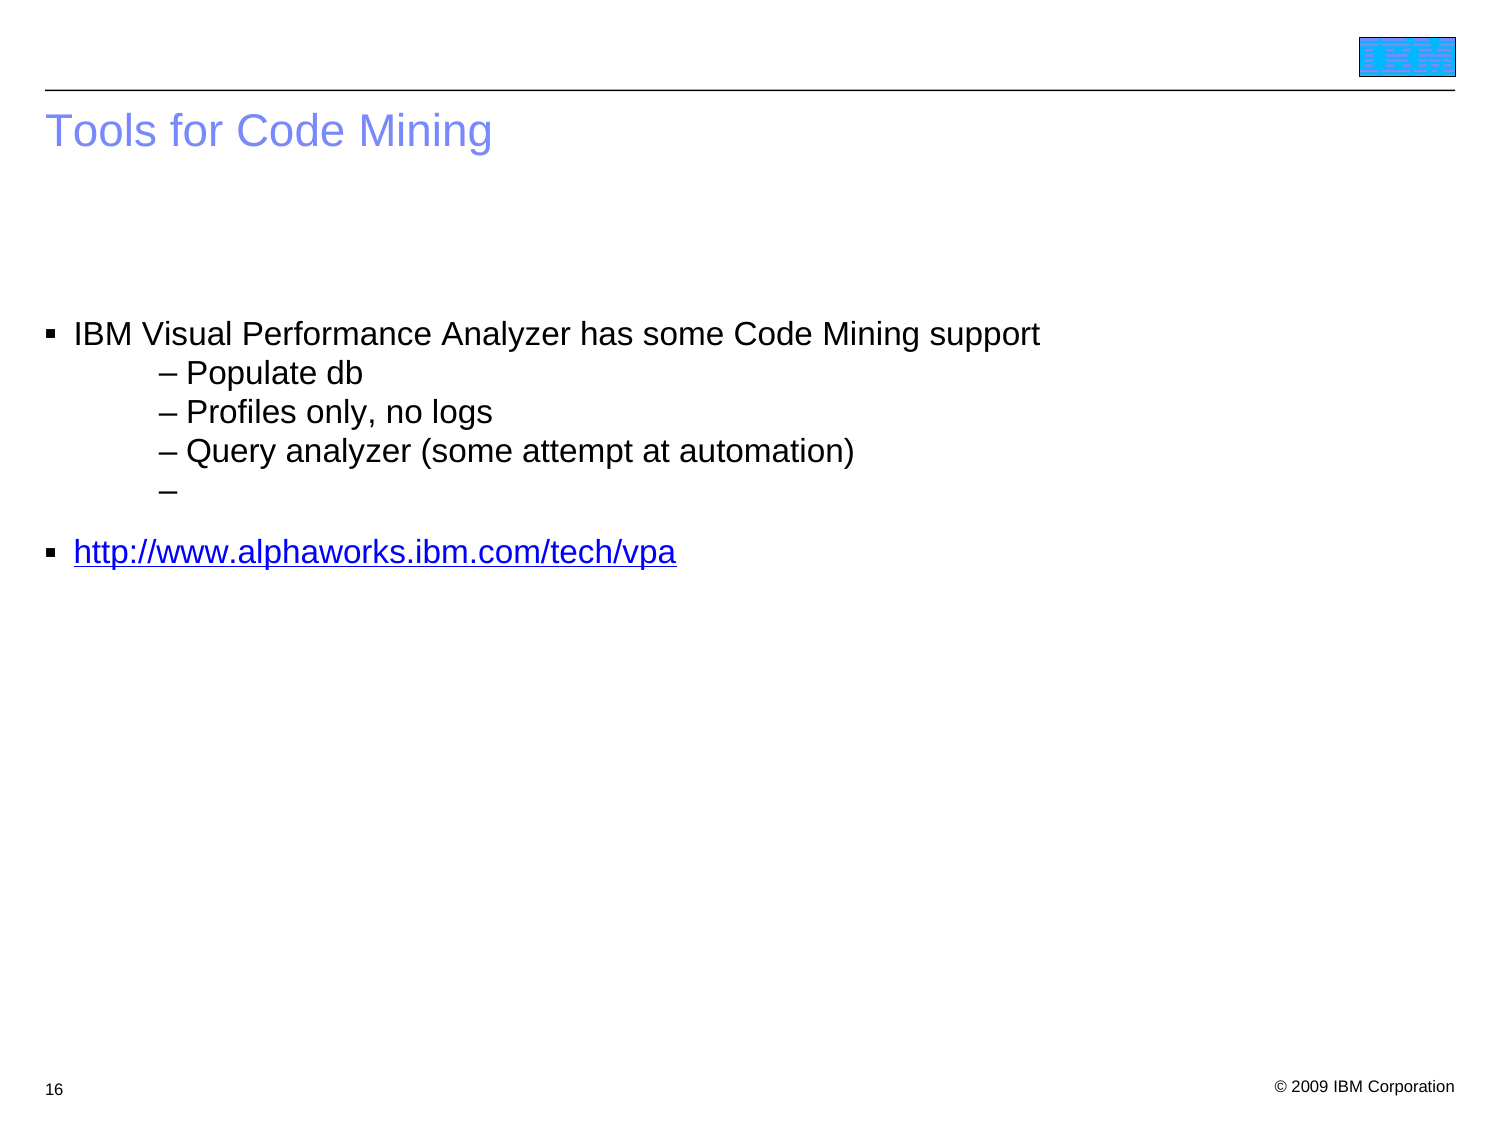

# Tools for Code Mining
IBM Visual Performance Analyzer has some Code Mining support
Populate db
Profiles only, no logs
Query analyzer (some attempt at automation)
http://www.alphaworks.ibm.com/tech/vpa
16